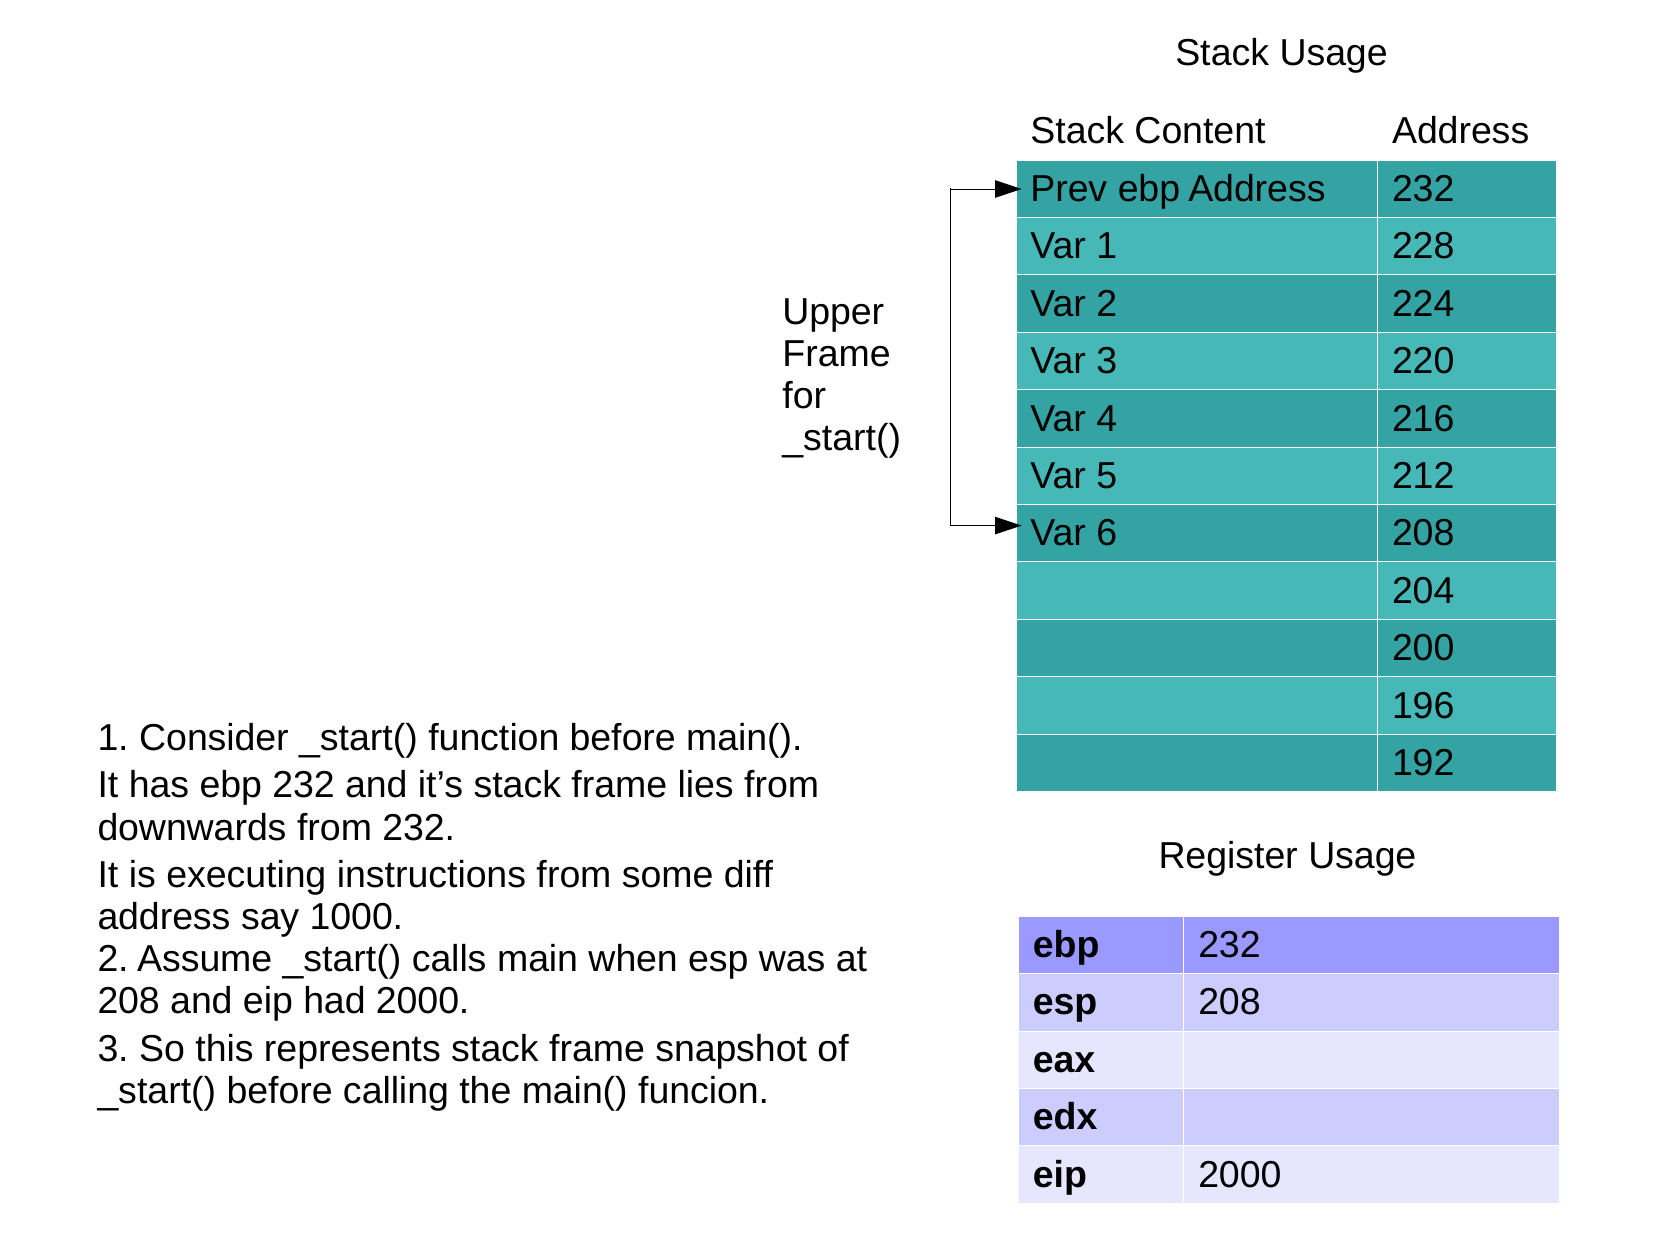

Stack Usage
#
| Stack Content | Address |
| --- | --- |
| Prev ebp Address | 232 |
| Var 1 | 228 |
| Var 2 | 224 |
| Var 3 | 220 |
| Var 4 | 216 |
| Var 5 | 212 |
| Var 6 | 208 |
| | 204 |
| | 200 |
| | 196 |
| | 192 |
Upper Frame for _start()
1. Consider _start() function before main().
It has ebp 232 and it’s stack frame lies from downwards from 232.
It is executing instructions from some diff address say 1000.
2. Assume _start() calls main when esp was at 208 and eip had 2000.
3. So this represents stack frame snapshot of _start() before calling the main() funcion.
Register Usage
| ebp | 232 |
| --- | --- |
| esp | 208 |
| eax | |
| edx | |
| eip | 2000 |